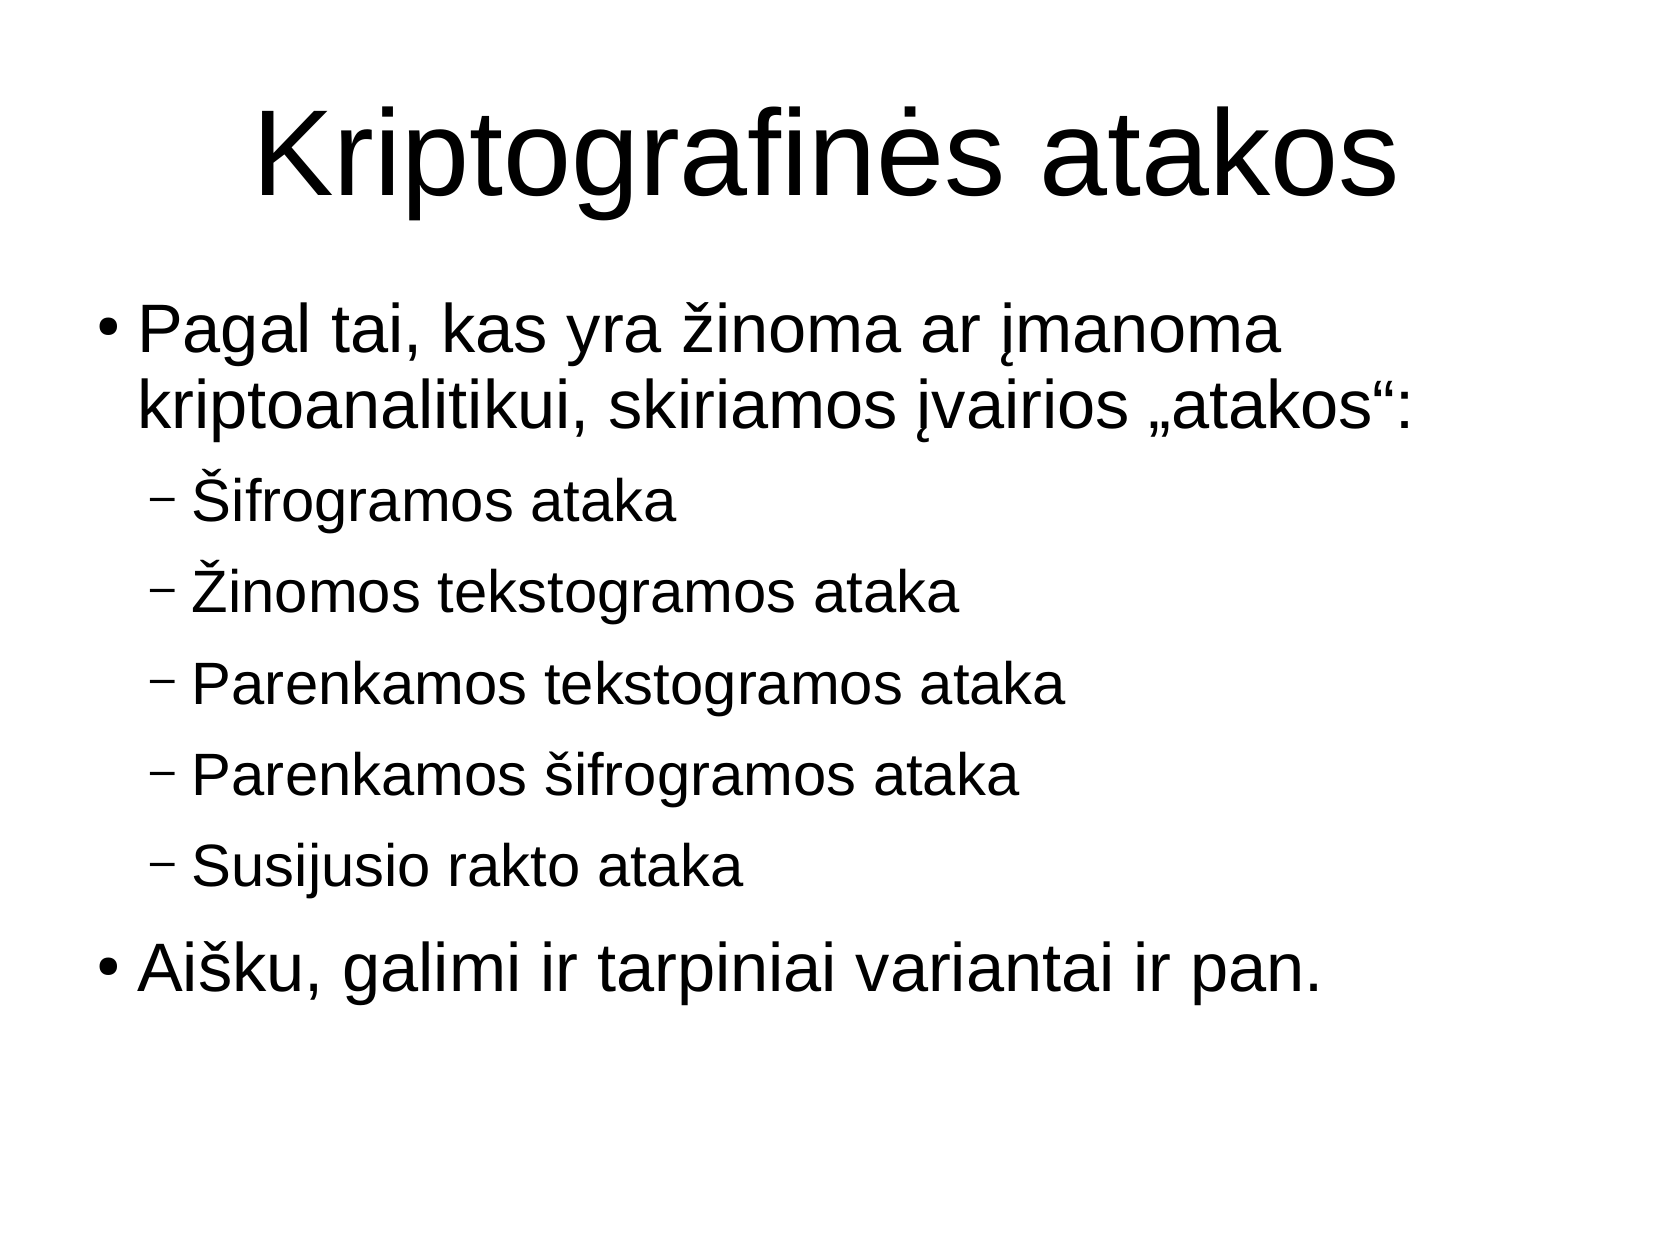

# Kriptografinės atakos
Pagal tai, kas yra žinoma ar įmanoma kriptoanalitikui, skiriamos įvairios „atakos“:
Šifrogramos ataka
Žinomos tekstogramos ataka
Parenkamos tekstogramos ataka
Parenkamos šifrogramos ataka
Susijusio rakto ataka
Aišku, galimi ir tarpiniai variantai ir pan.